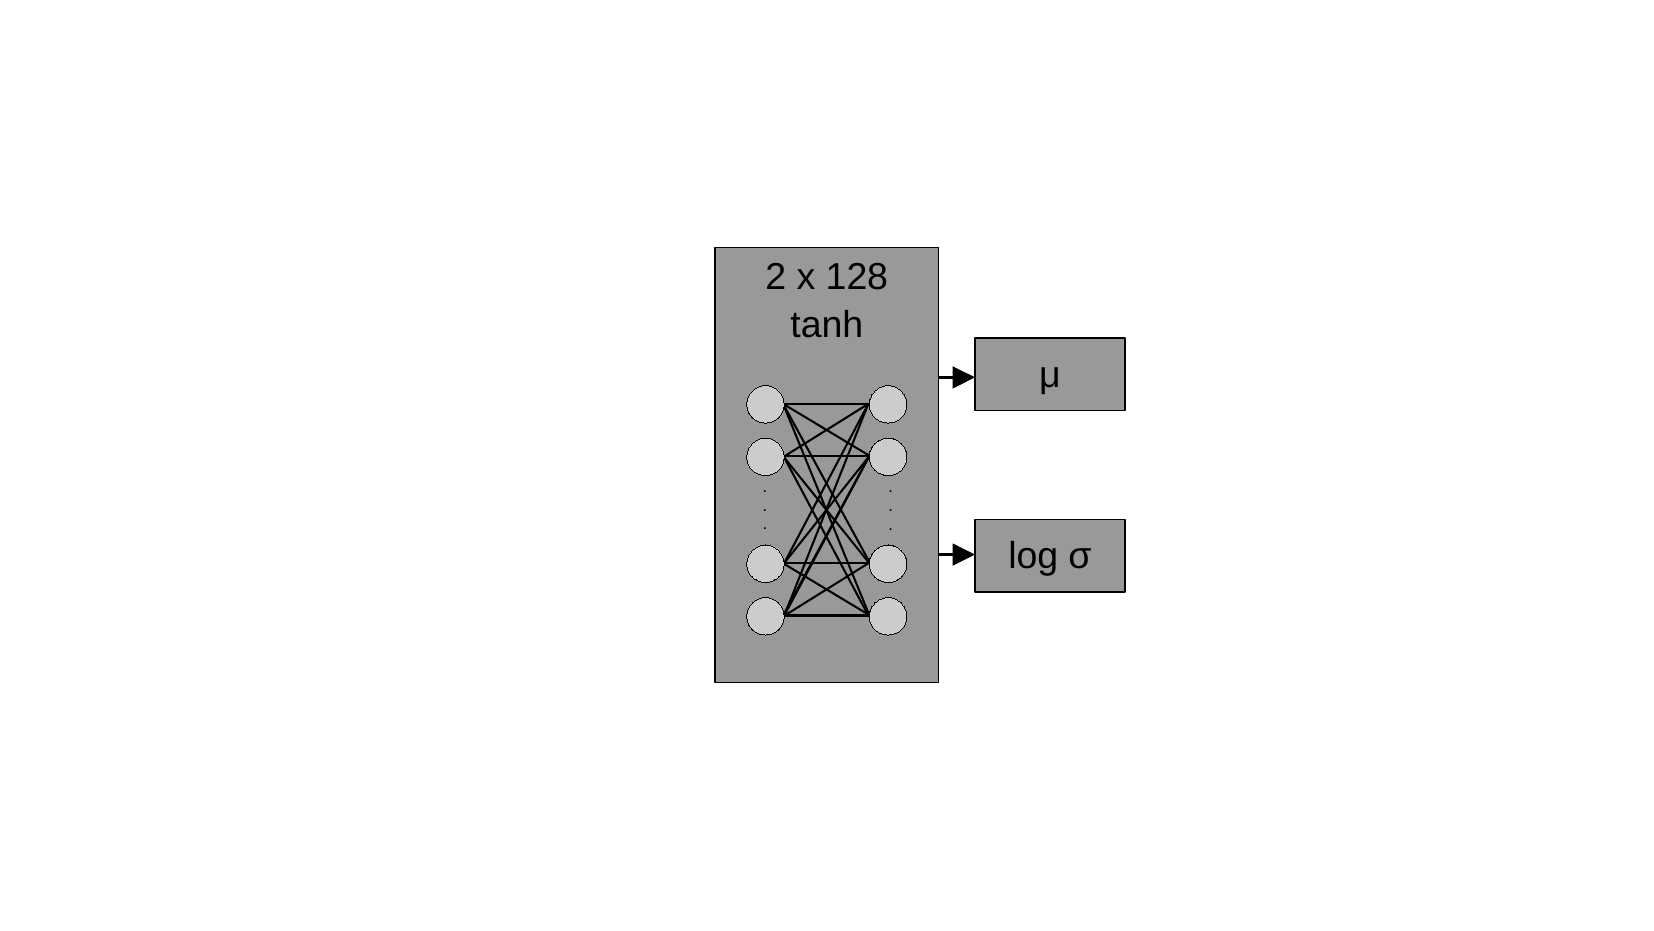

2 x 128
tanh
.
.
.
.
.
.
μ
log σ